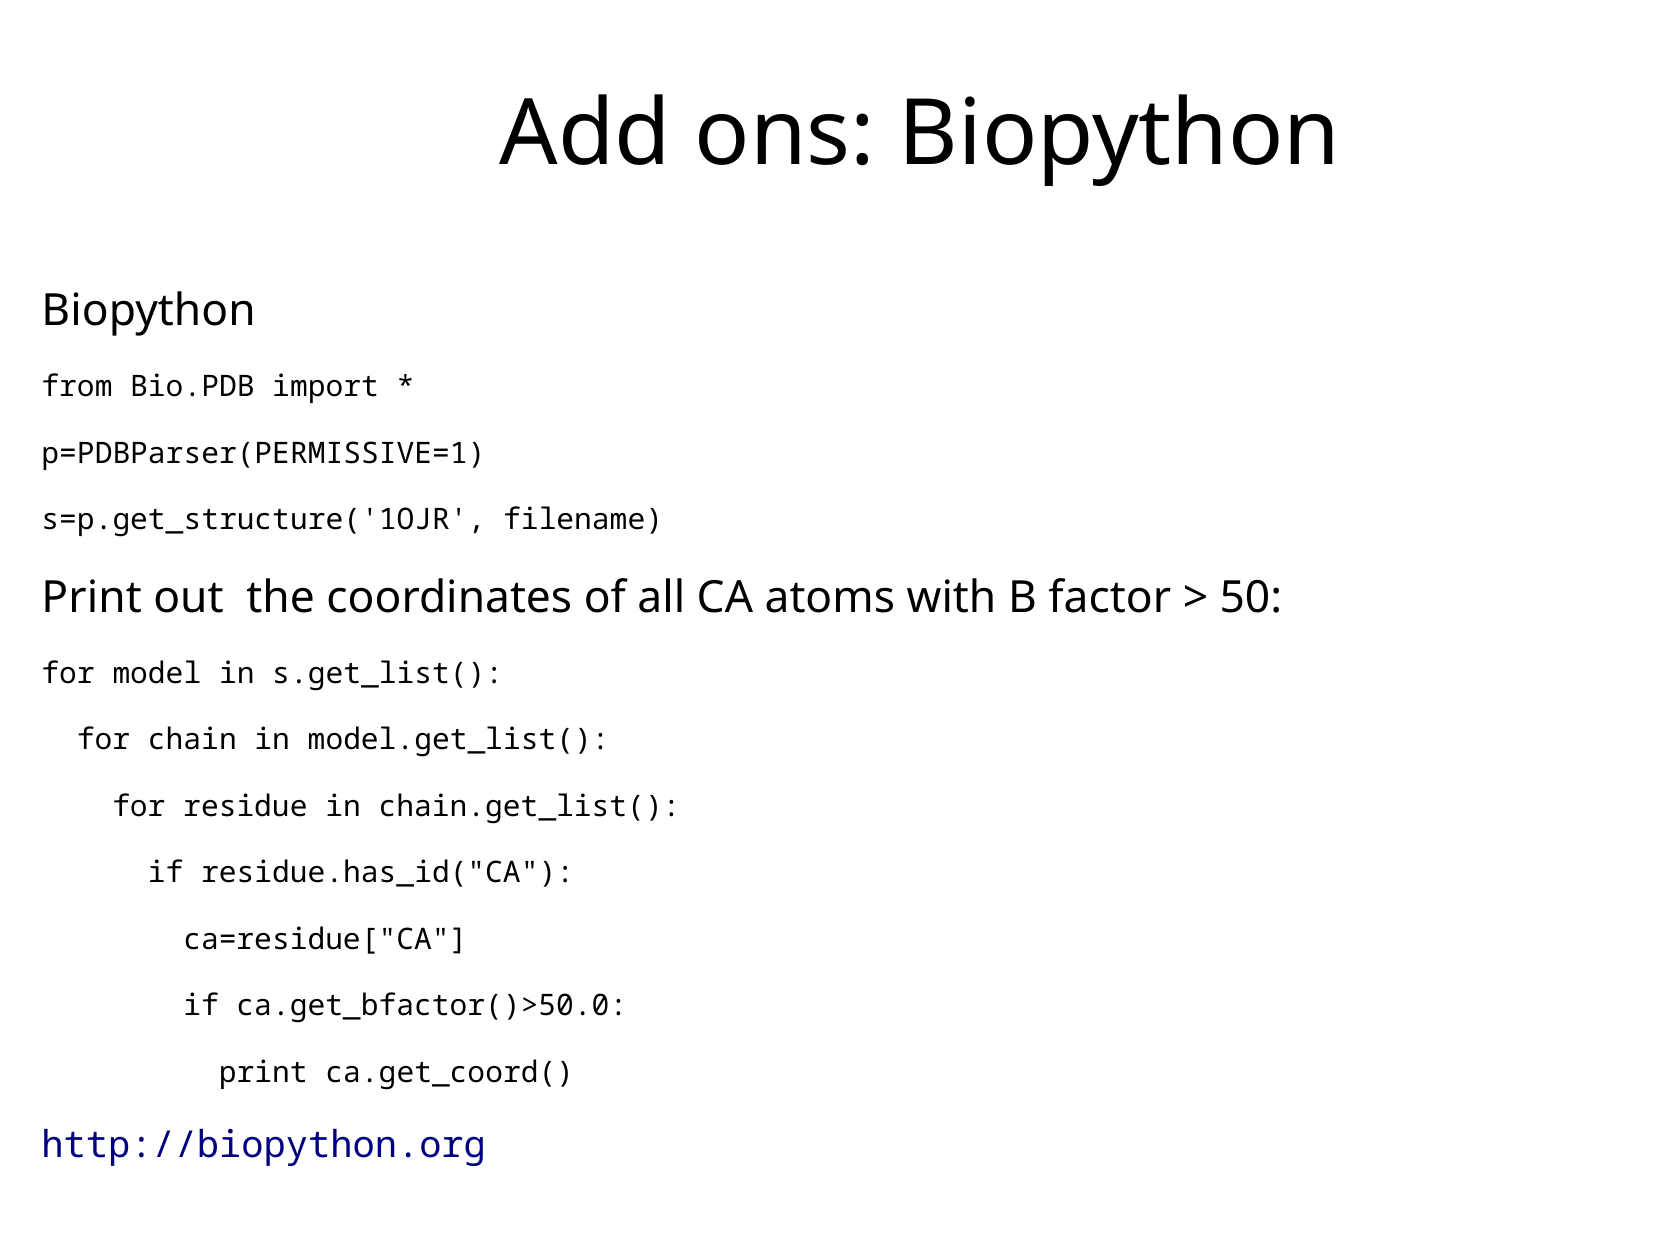

# Add ons: Biopython
Biopython
from Bio.PDB import *
p=PDBParser(PERMISSIVE=1)
s=p.get_structure('1OJR', filename)
Print out the coordinates of all CA atoms with B factor > 50:
for model in s.get_list():
 for chain in model.get_list():
 for residue in chain.get_list():
 if residue.has_id("CA"):
 ca=residue["CA"]
 if ca.get_bfactor()>50.0:
 print ca.get_coord()
http://biopython.org